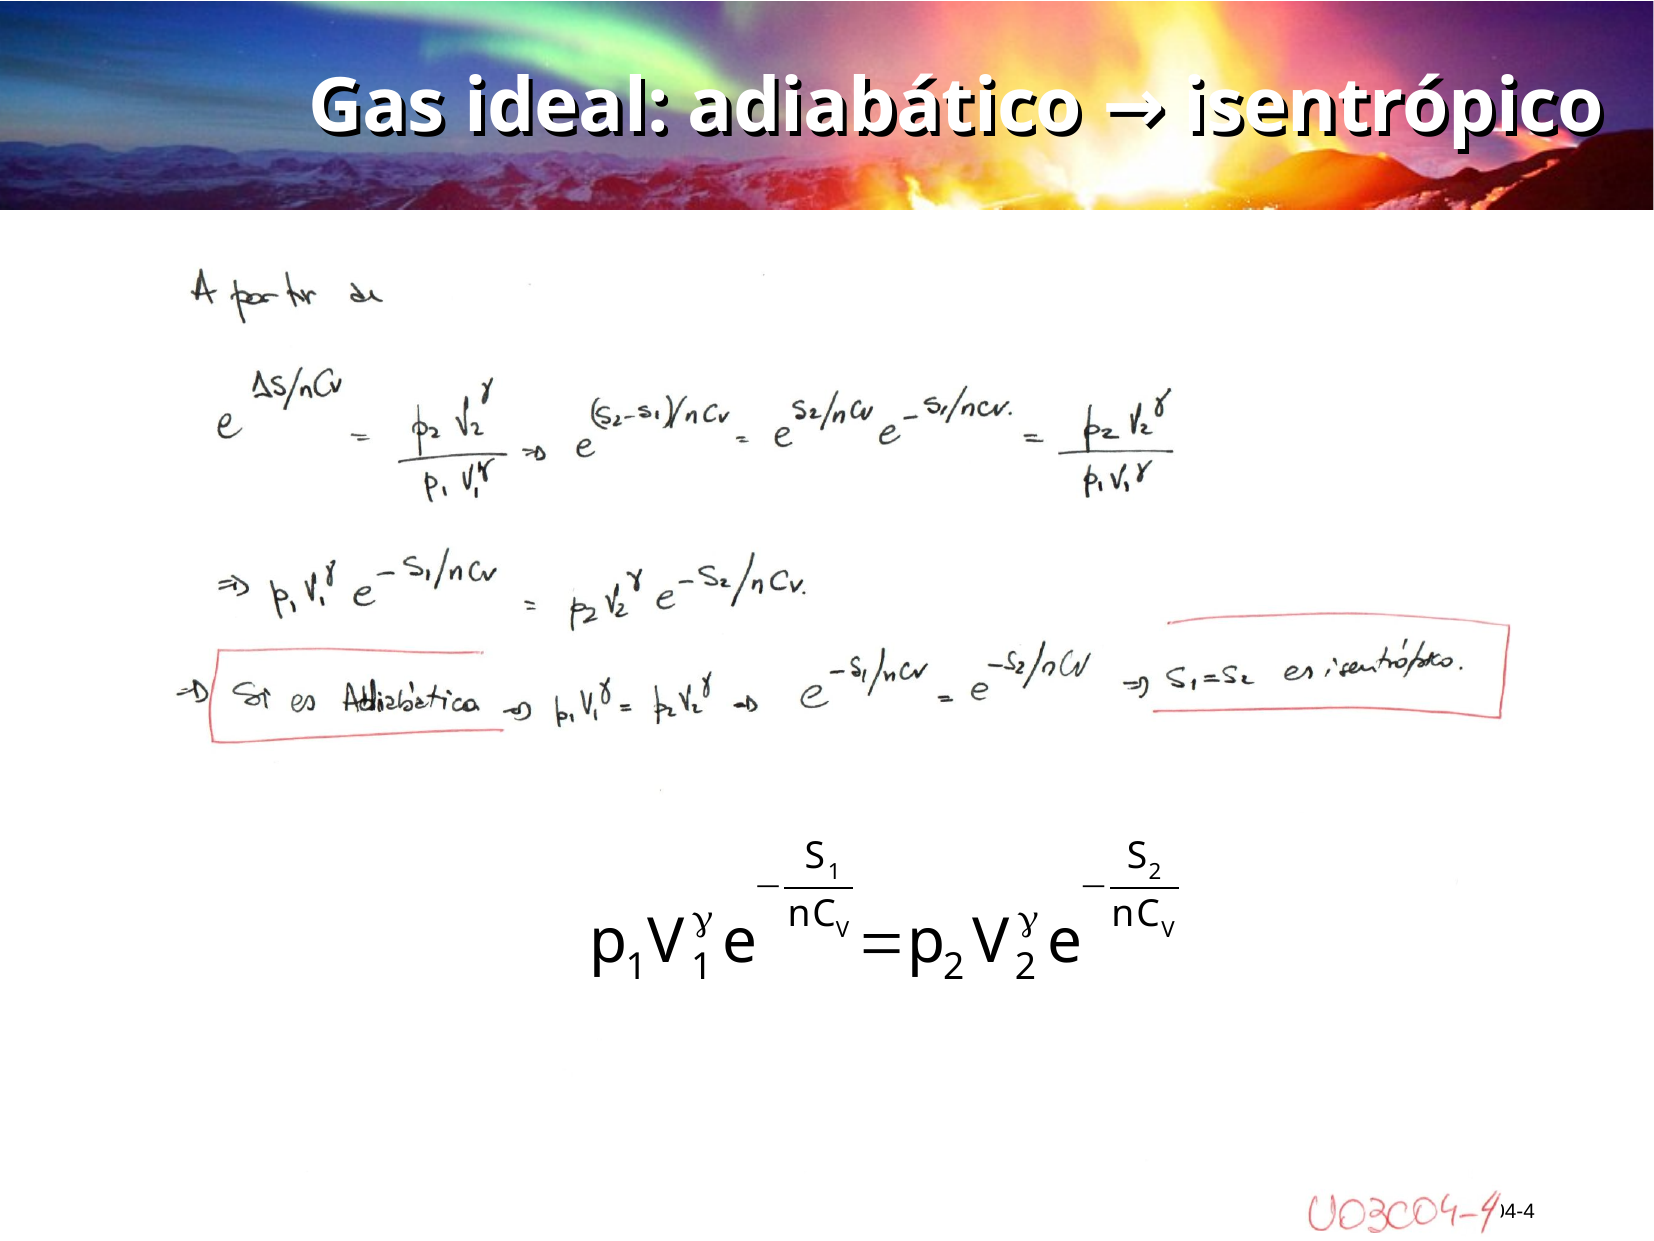

# Gas ideal: adiabático → isentrópico
		U03-C04-4
FÍSICA III B
19